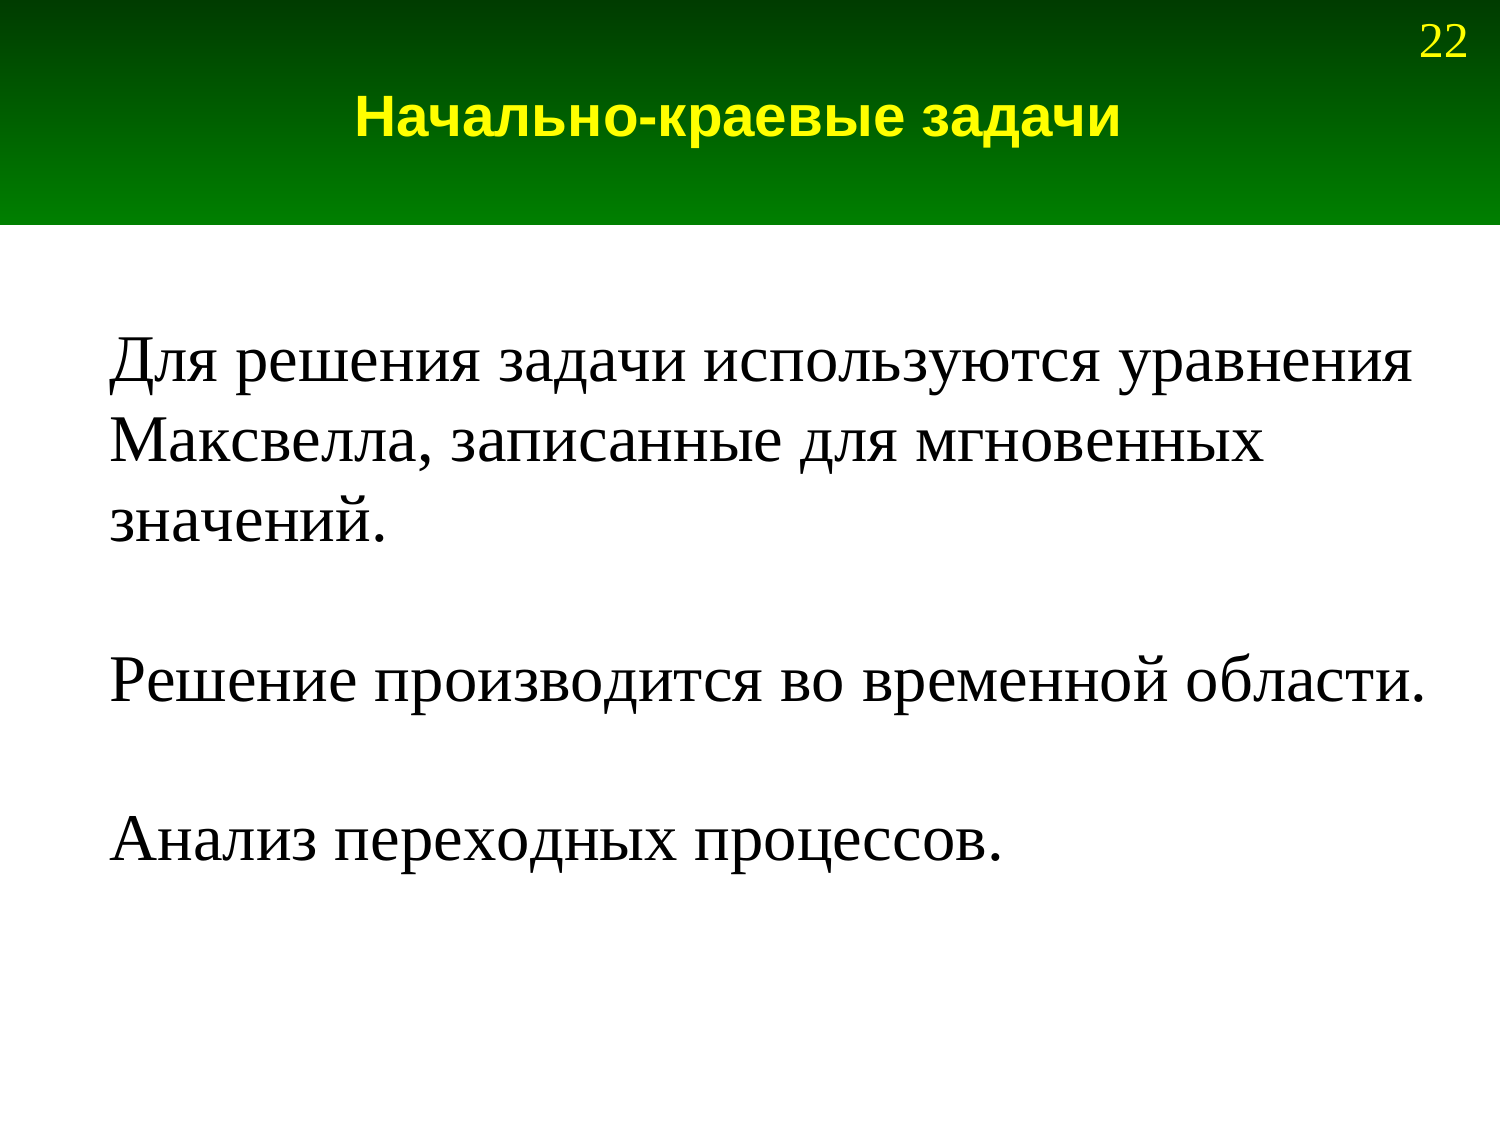

# Начально-краевые задачи
Для решения задачи используются уравнения Максвелла, записанные для мгновенных значений.
Решение производится во временной области.
Анализ переходных процессов.